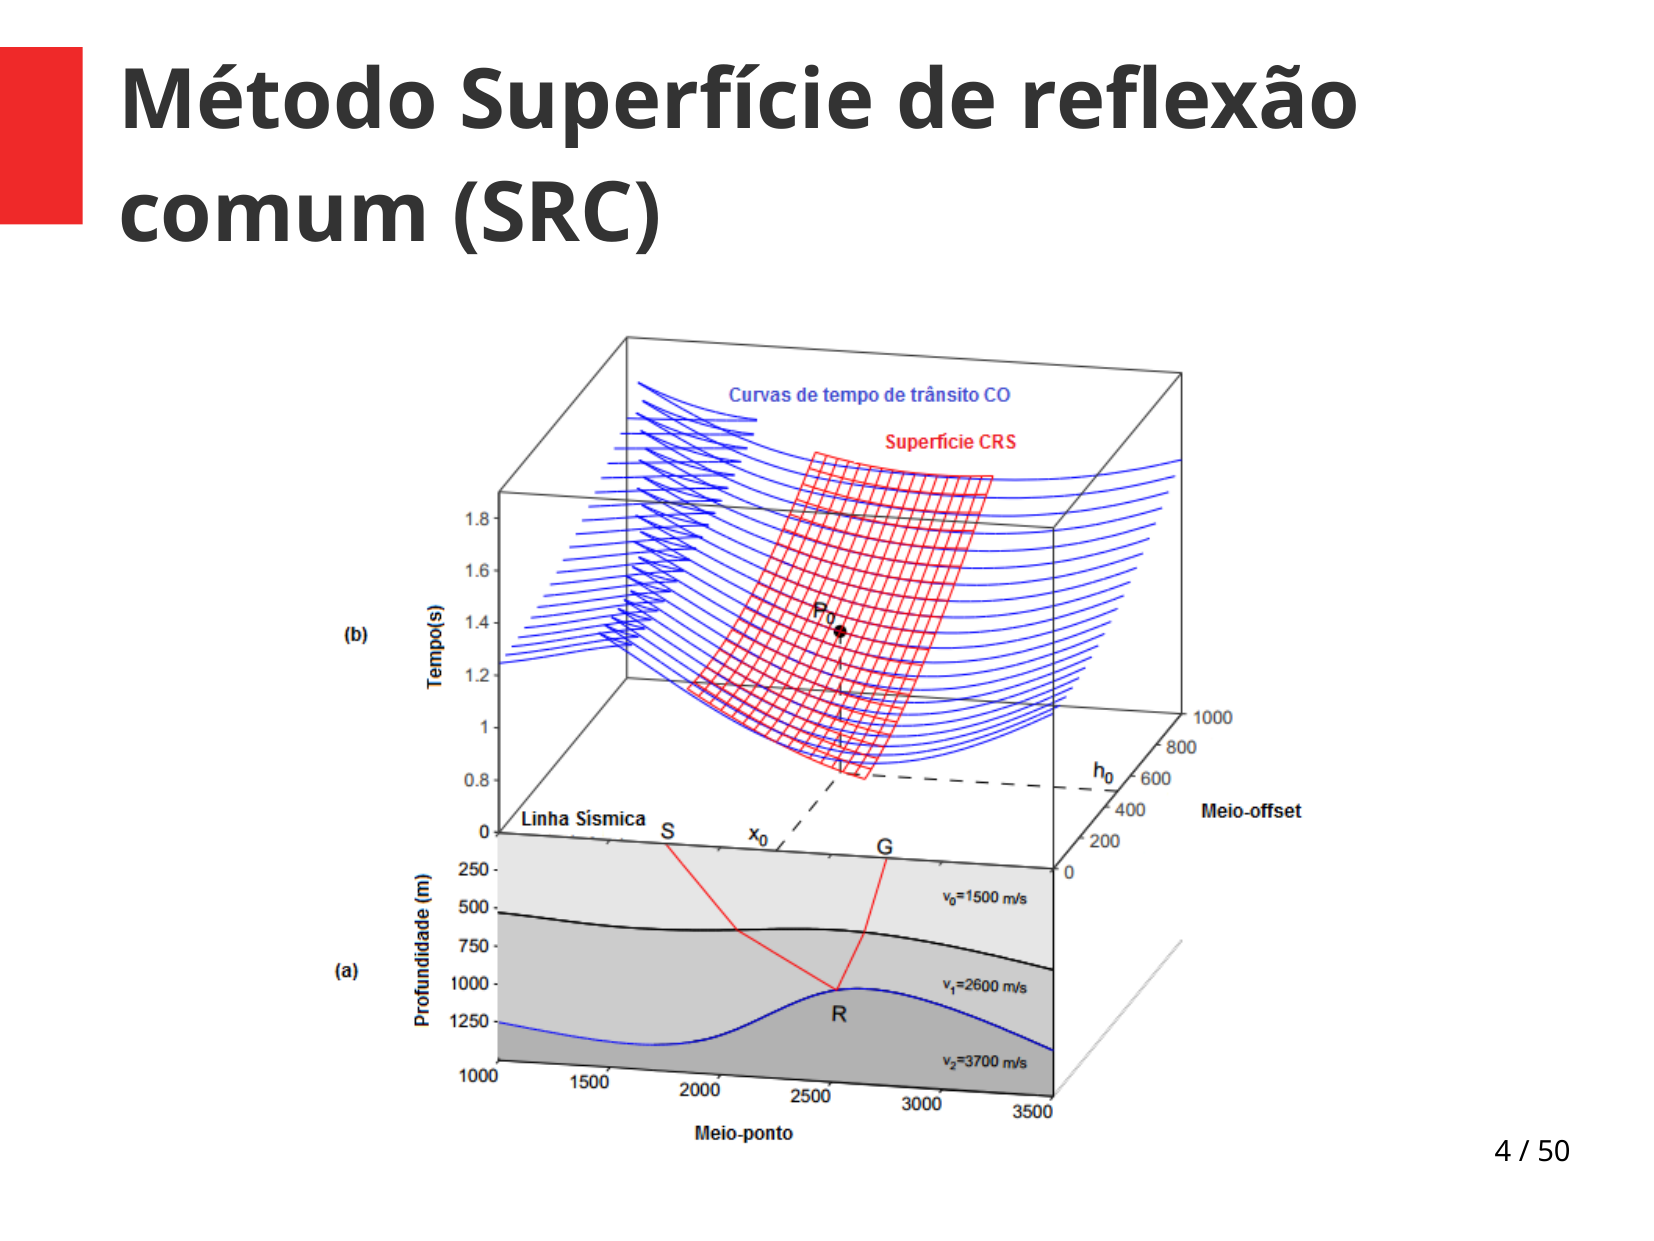

# Método Superfície de reflexão comum (SRC)
4